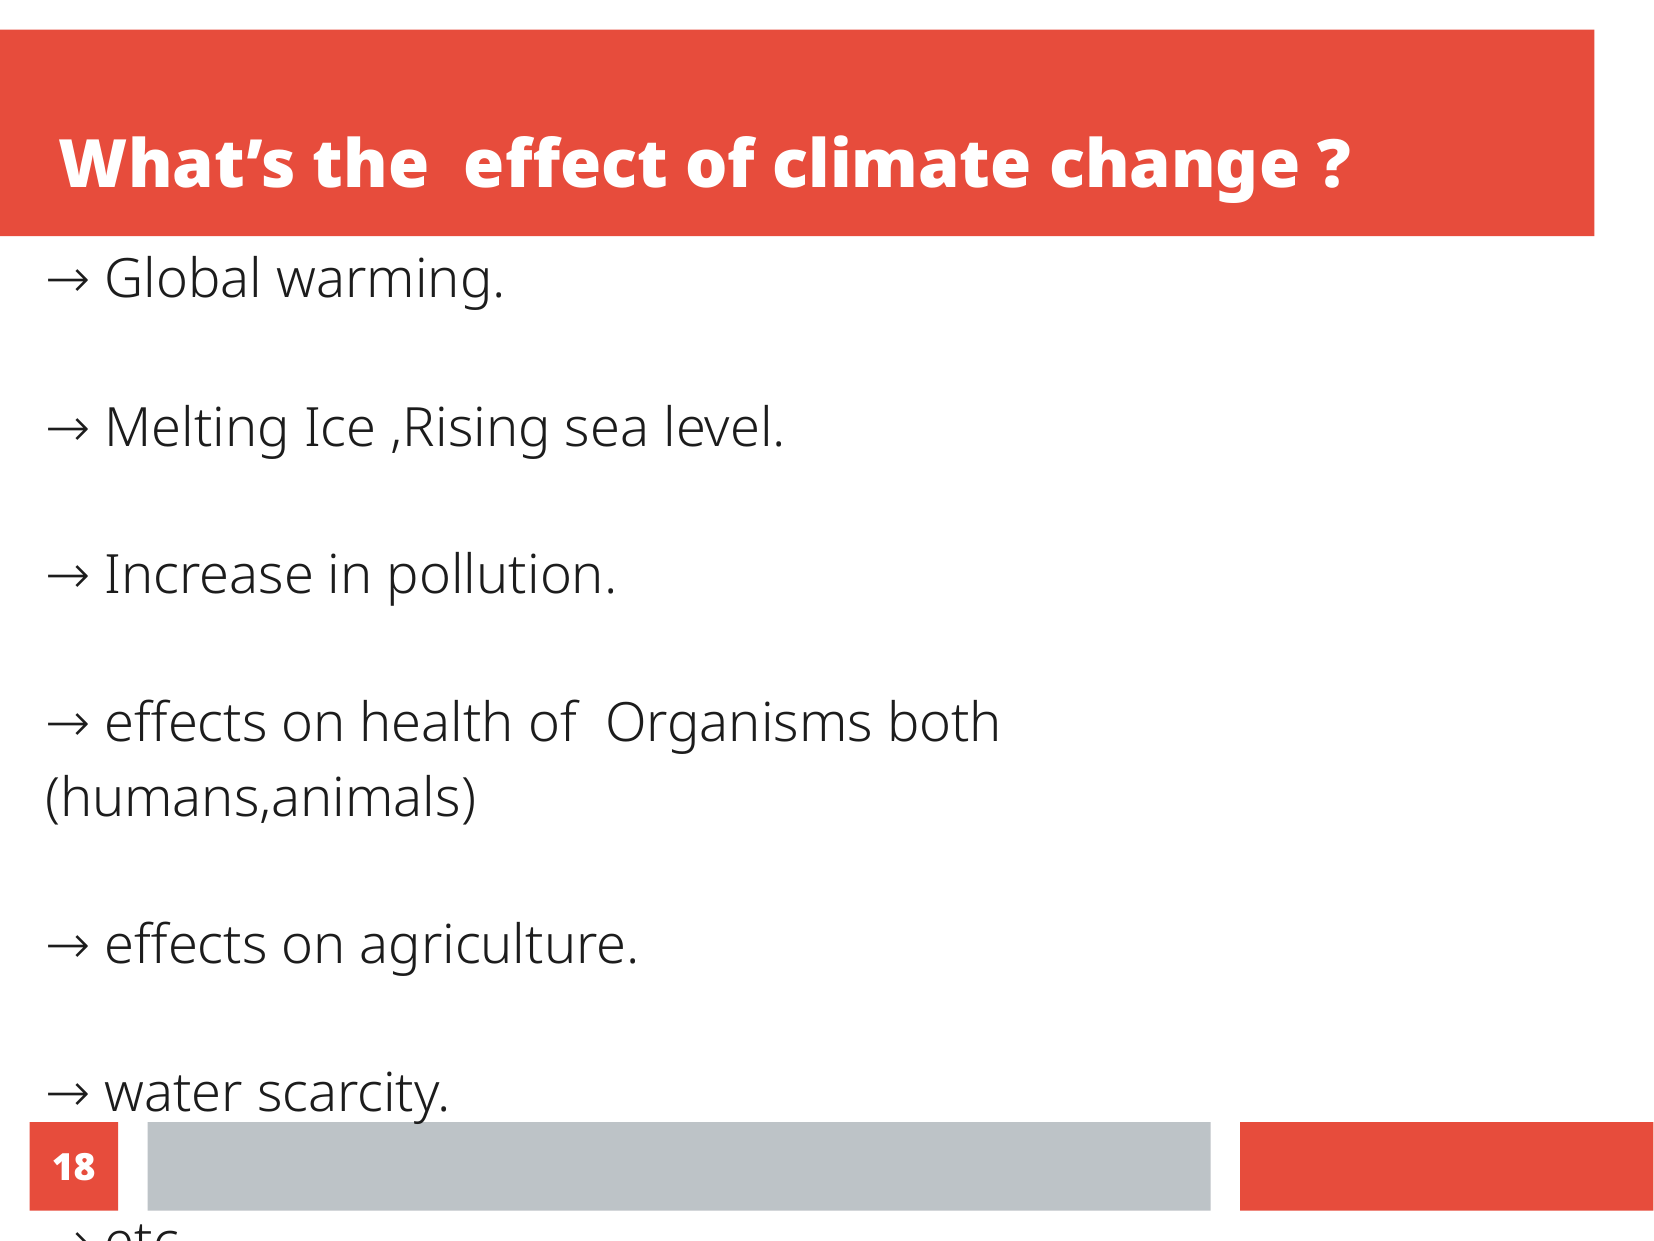

# What’s the effect of climate change ?
→ Global warming.
→ Melting Ice ,Rising sea level.
→ Increase in pollution.
→ effects on health of Organisms both 	 (humans,animals)
→ effects on agriculture.
→ water scarcity.
→ etc...
18